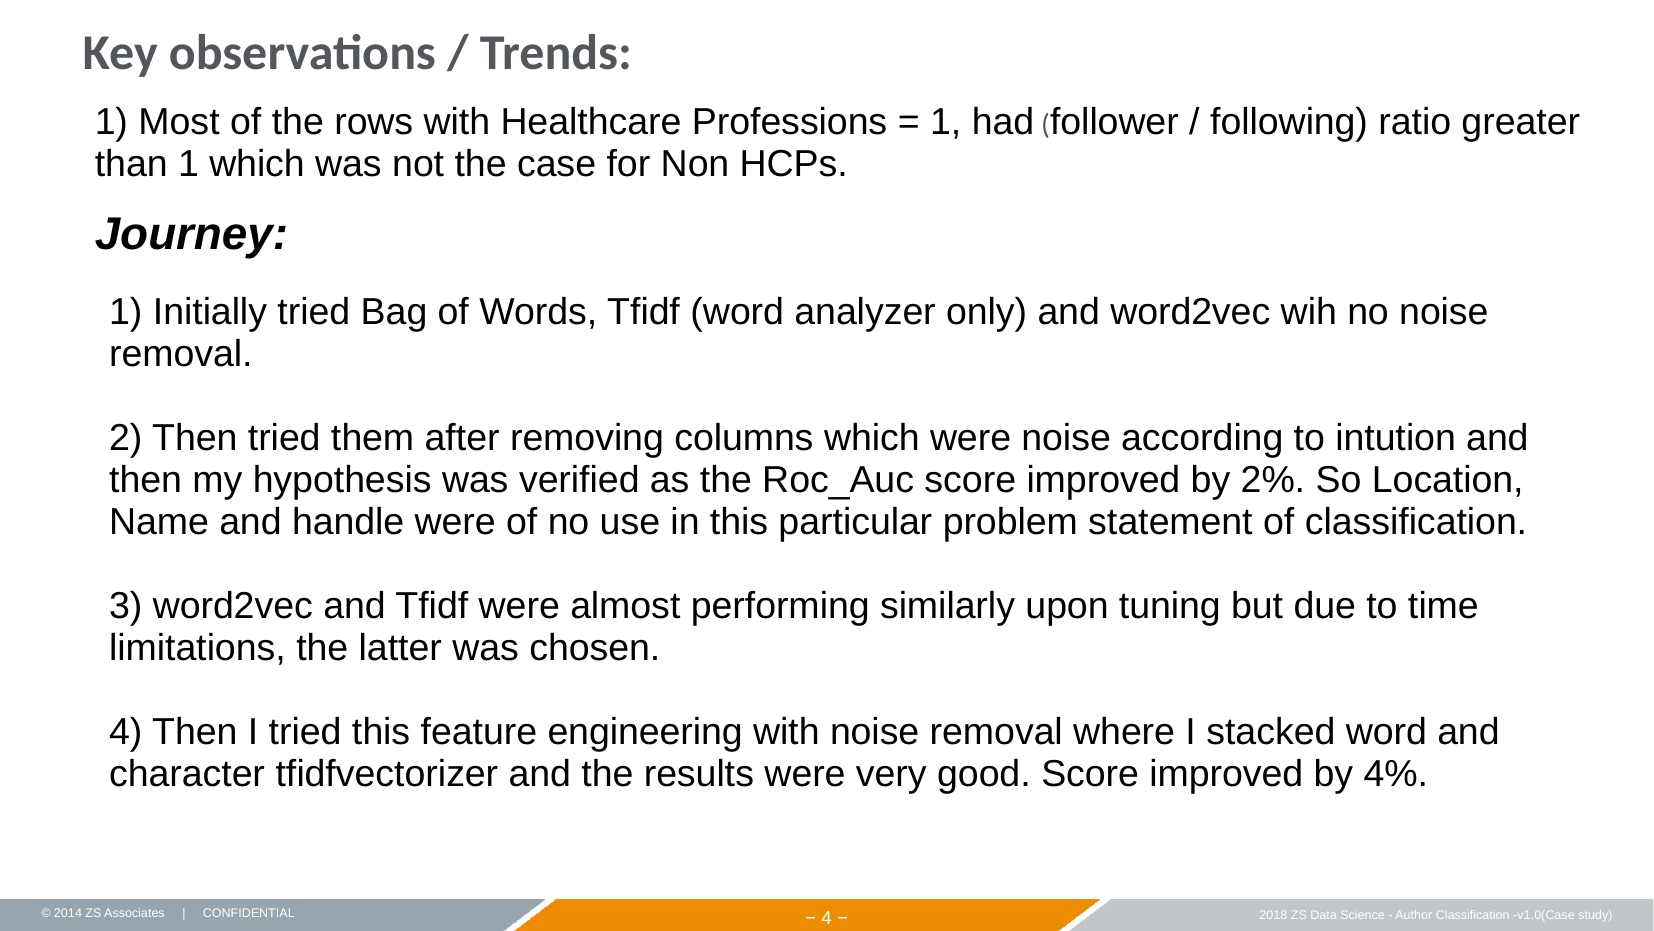

# Key observations / Trends:
1) Most of the rows with Healthcare Professions = 1, had (follower / following) ratio greater than 1 which was not the case for Non HCPs.
Journey:
1) Initially tried Bag of Words, Tfidf (word analyzer only) and word2vec wih no noise removal.
2) Then tried them after removing columns which were noise according to intution and then my hypothesis was verified as the Roc_Auc score improved by 2%. So Location, Name and handle were of no use in this particular problem statement of classification.
3) word2vec and Tfidf were almost performing similarly upon tuning but due to time limitations, the latter was chosen.
4) Then I tried this feature engineering with noise removal where I stacked word and character tfidfvectorizer and the results were very good. Score improved by 4%.